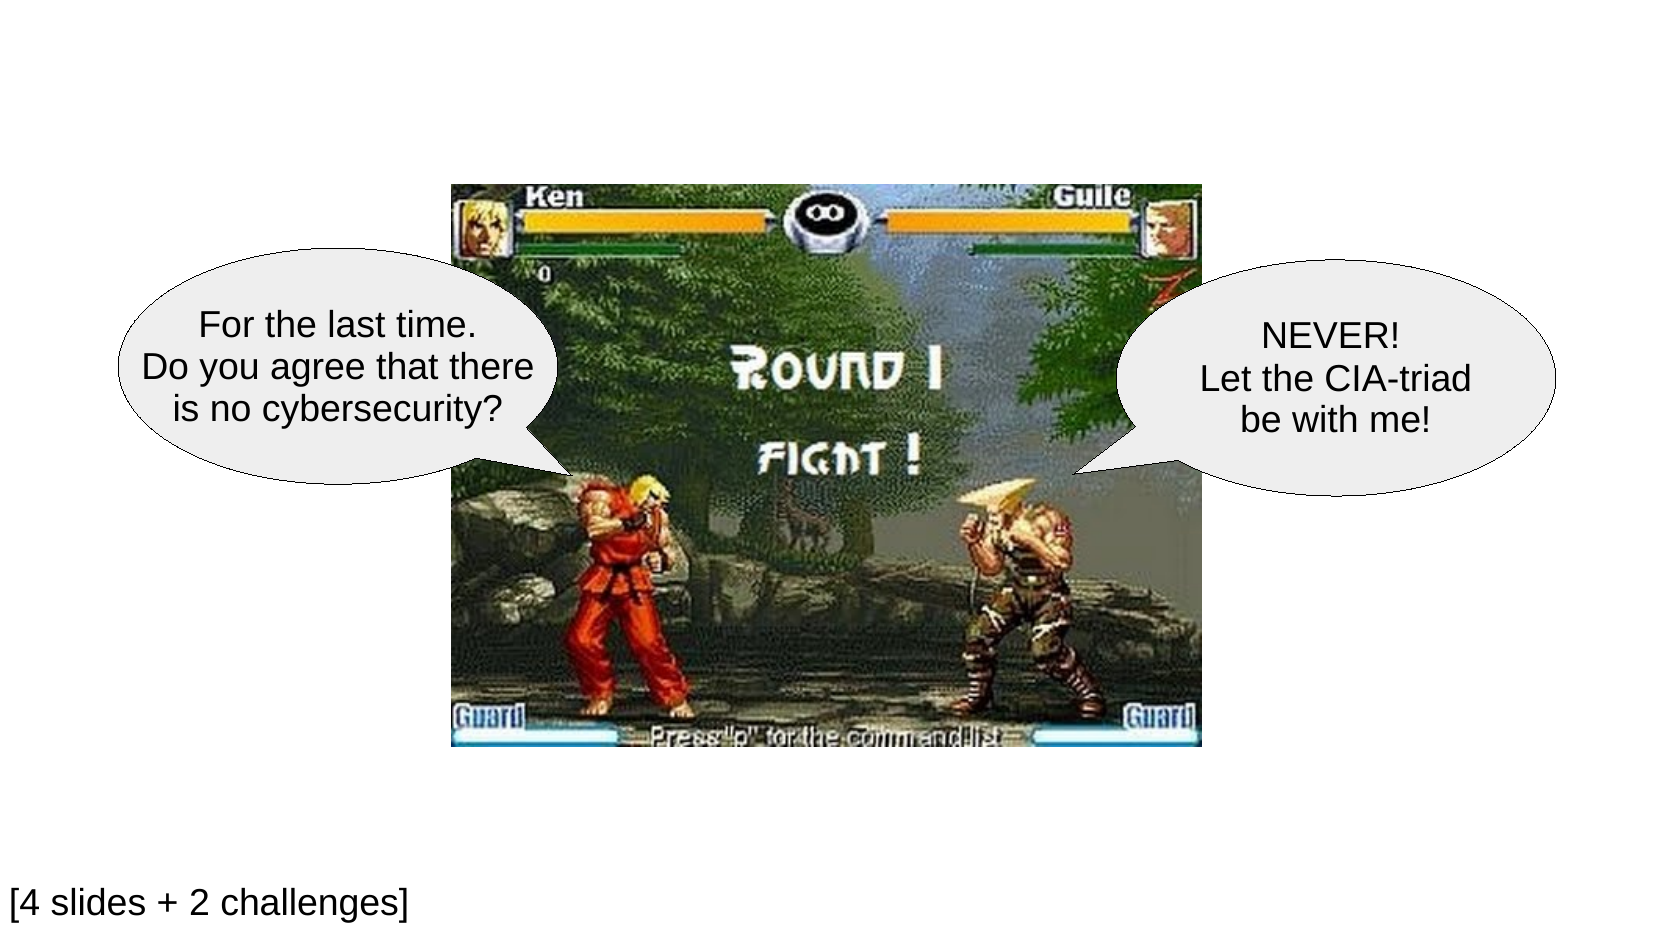

For the last time.
Do you agree that there
is no cybersecurity?
NEVER!
Let the CIA-triad
be with me!
[4 slides + 2 challenges]